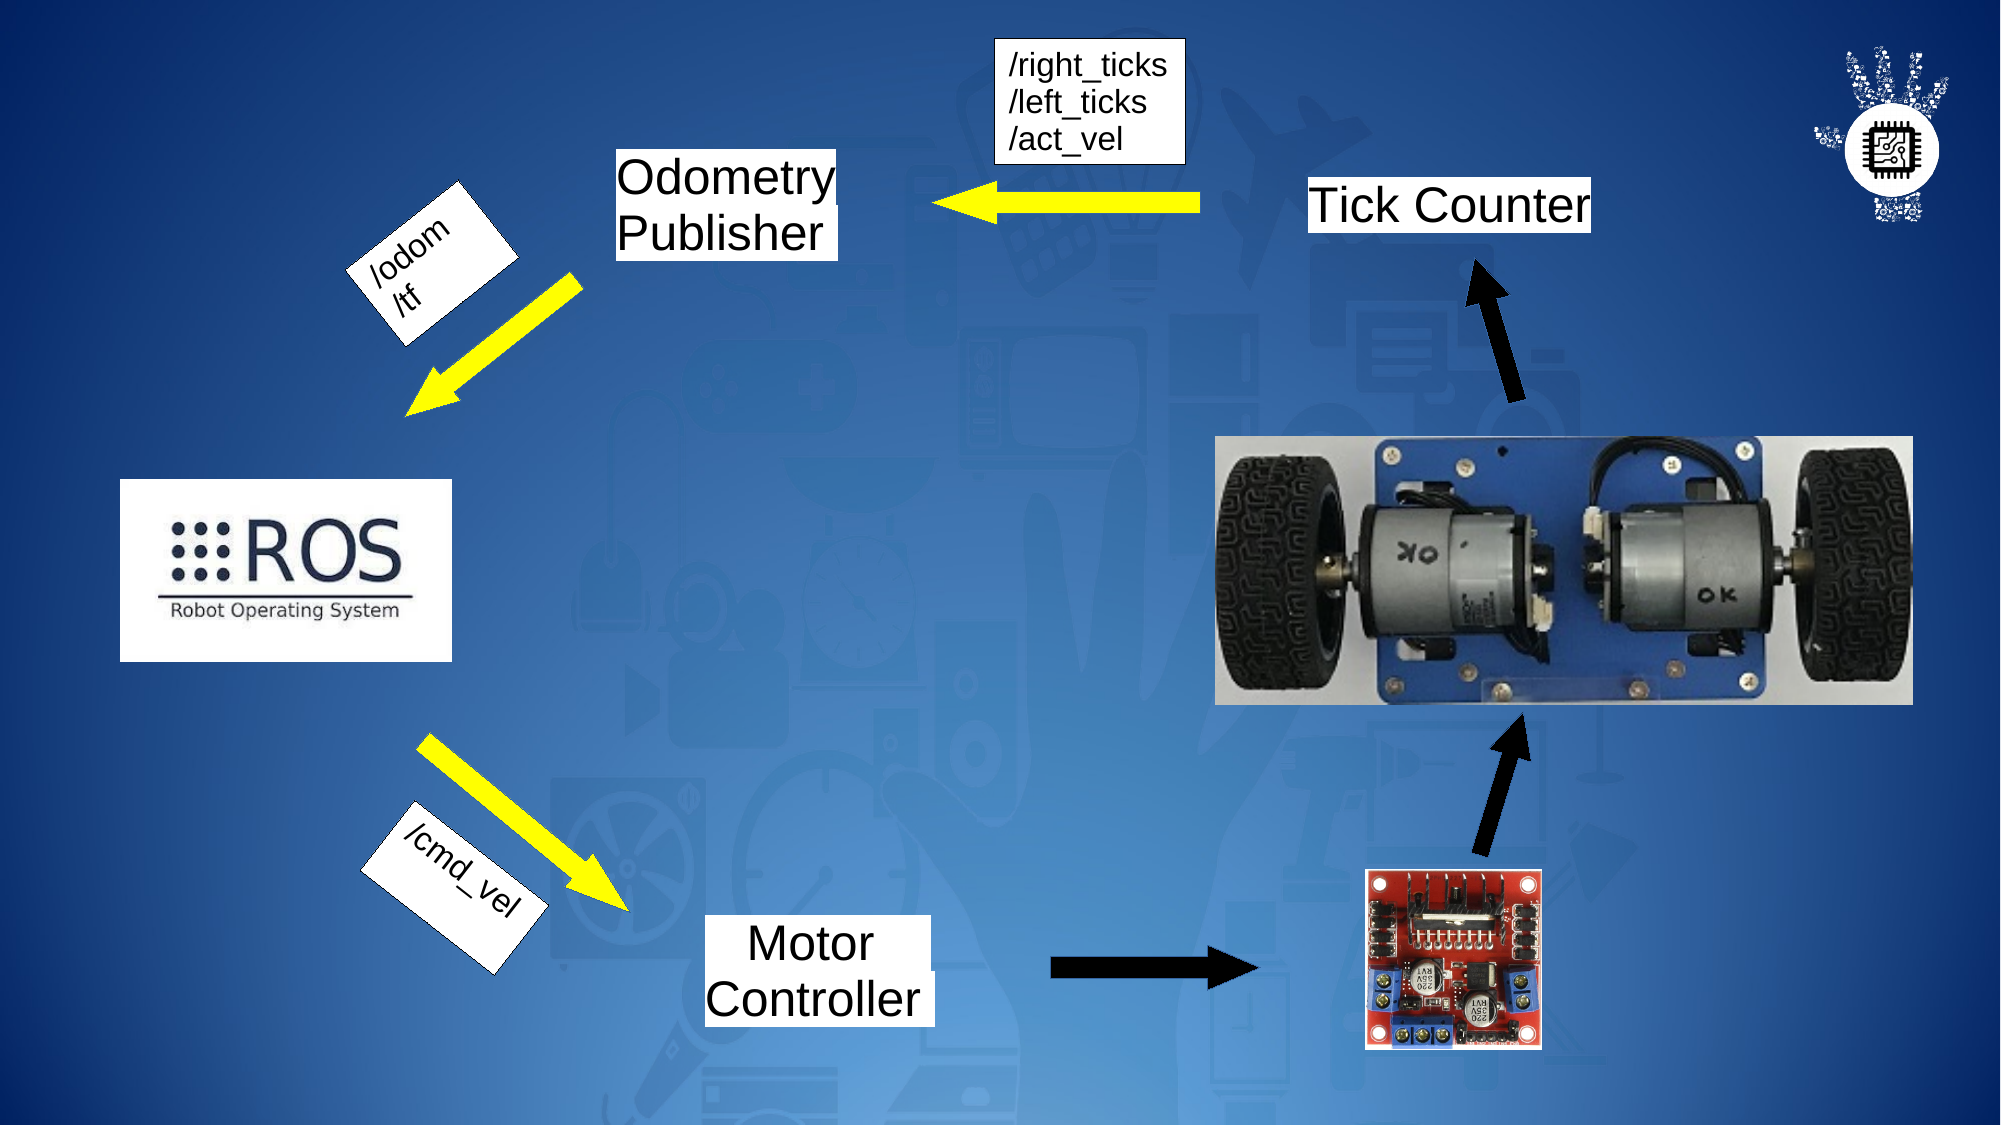

/right_ticks
/left_ticks
/act_vel
Odometry
Publisher
Tick Counter
/odom
/tf
/cmd_vel
 Motor
Controller